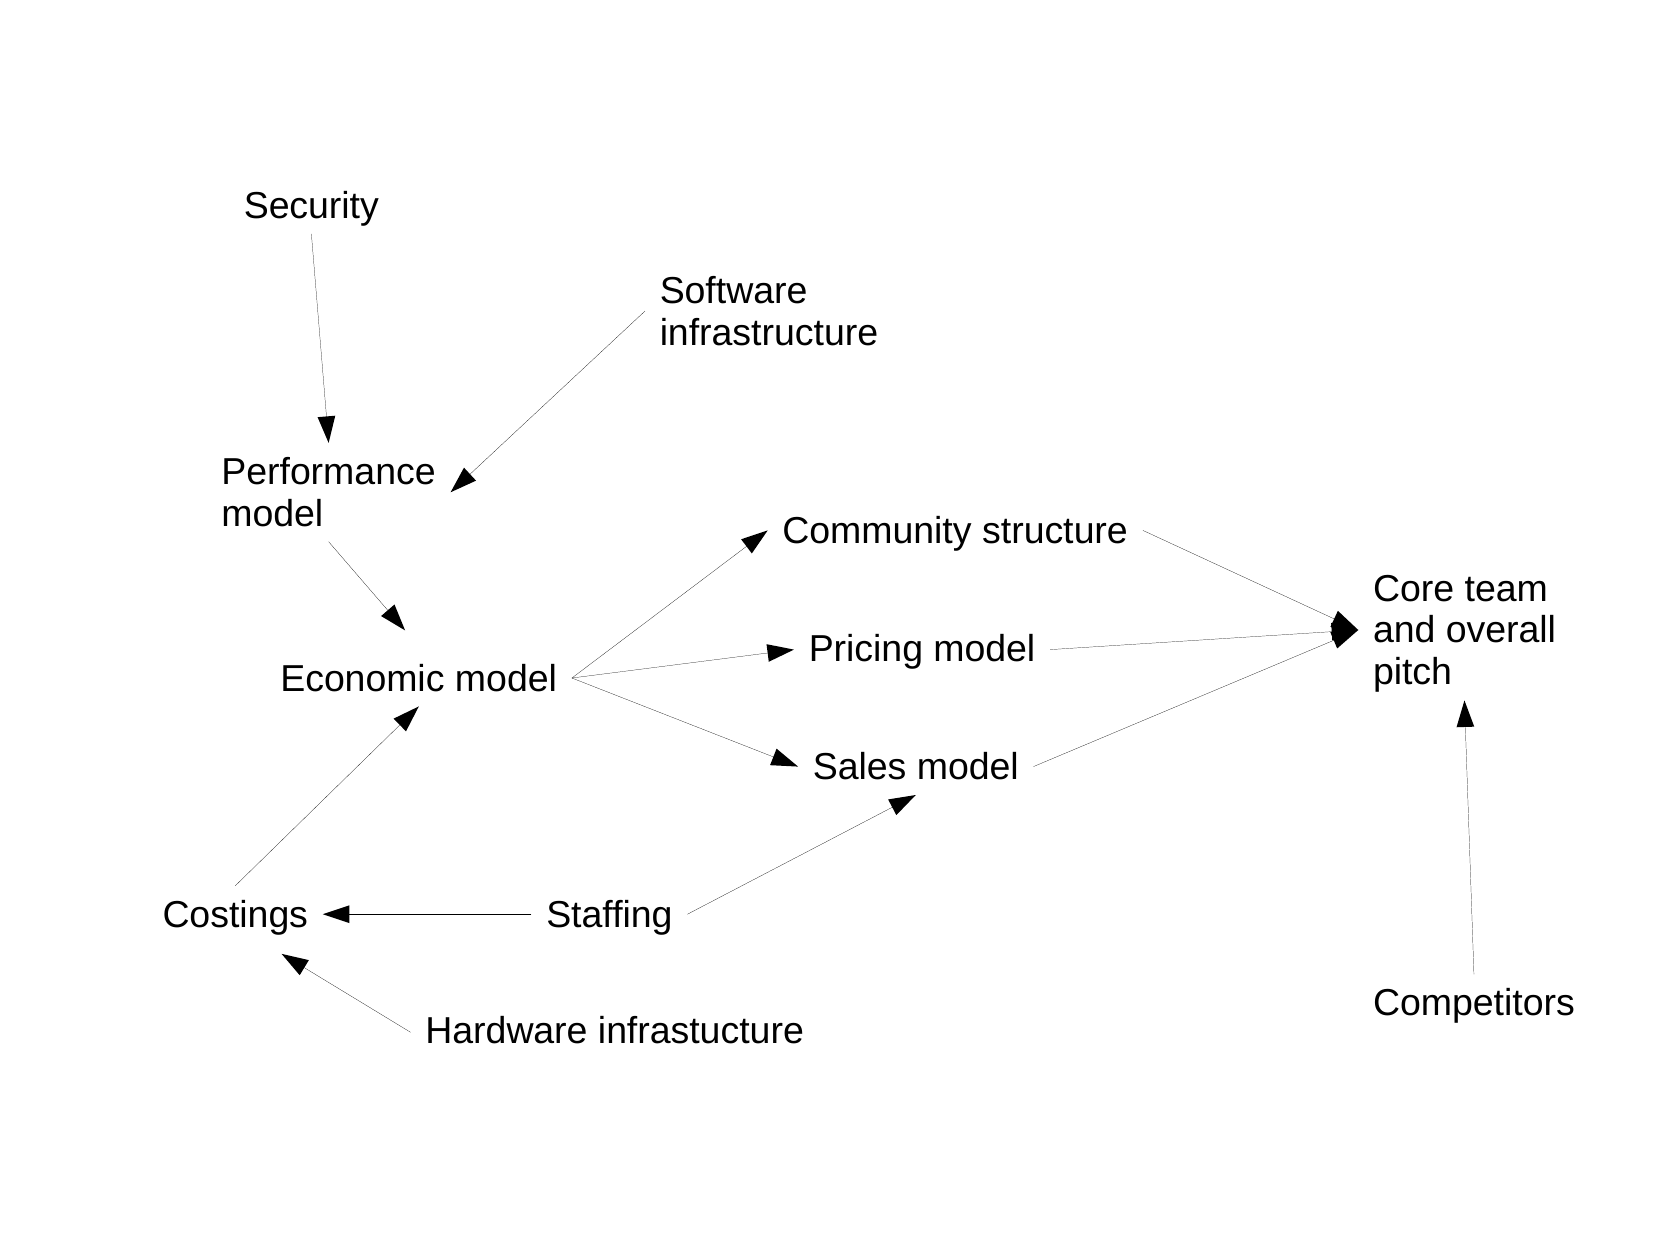

Security
Software
infrastructure
Performance
model
Community structure
Core team
and overall
pitch
Pricing model
Economic model
Sales model
Costings
Staffing
Competitors
Hardware infrastucture